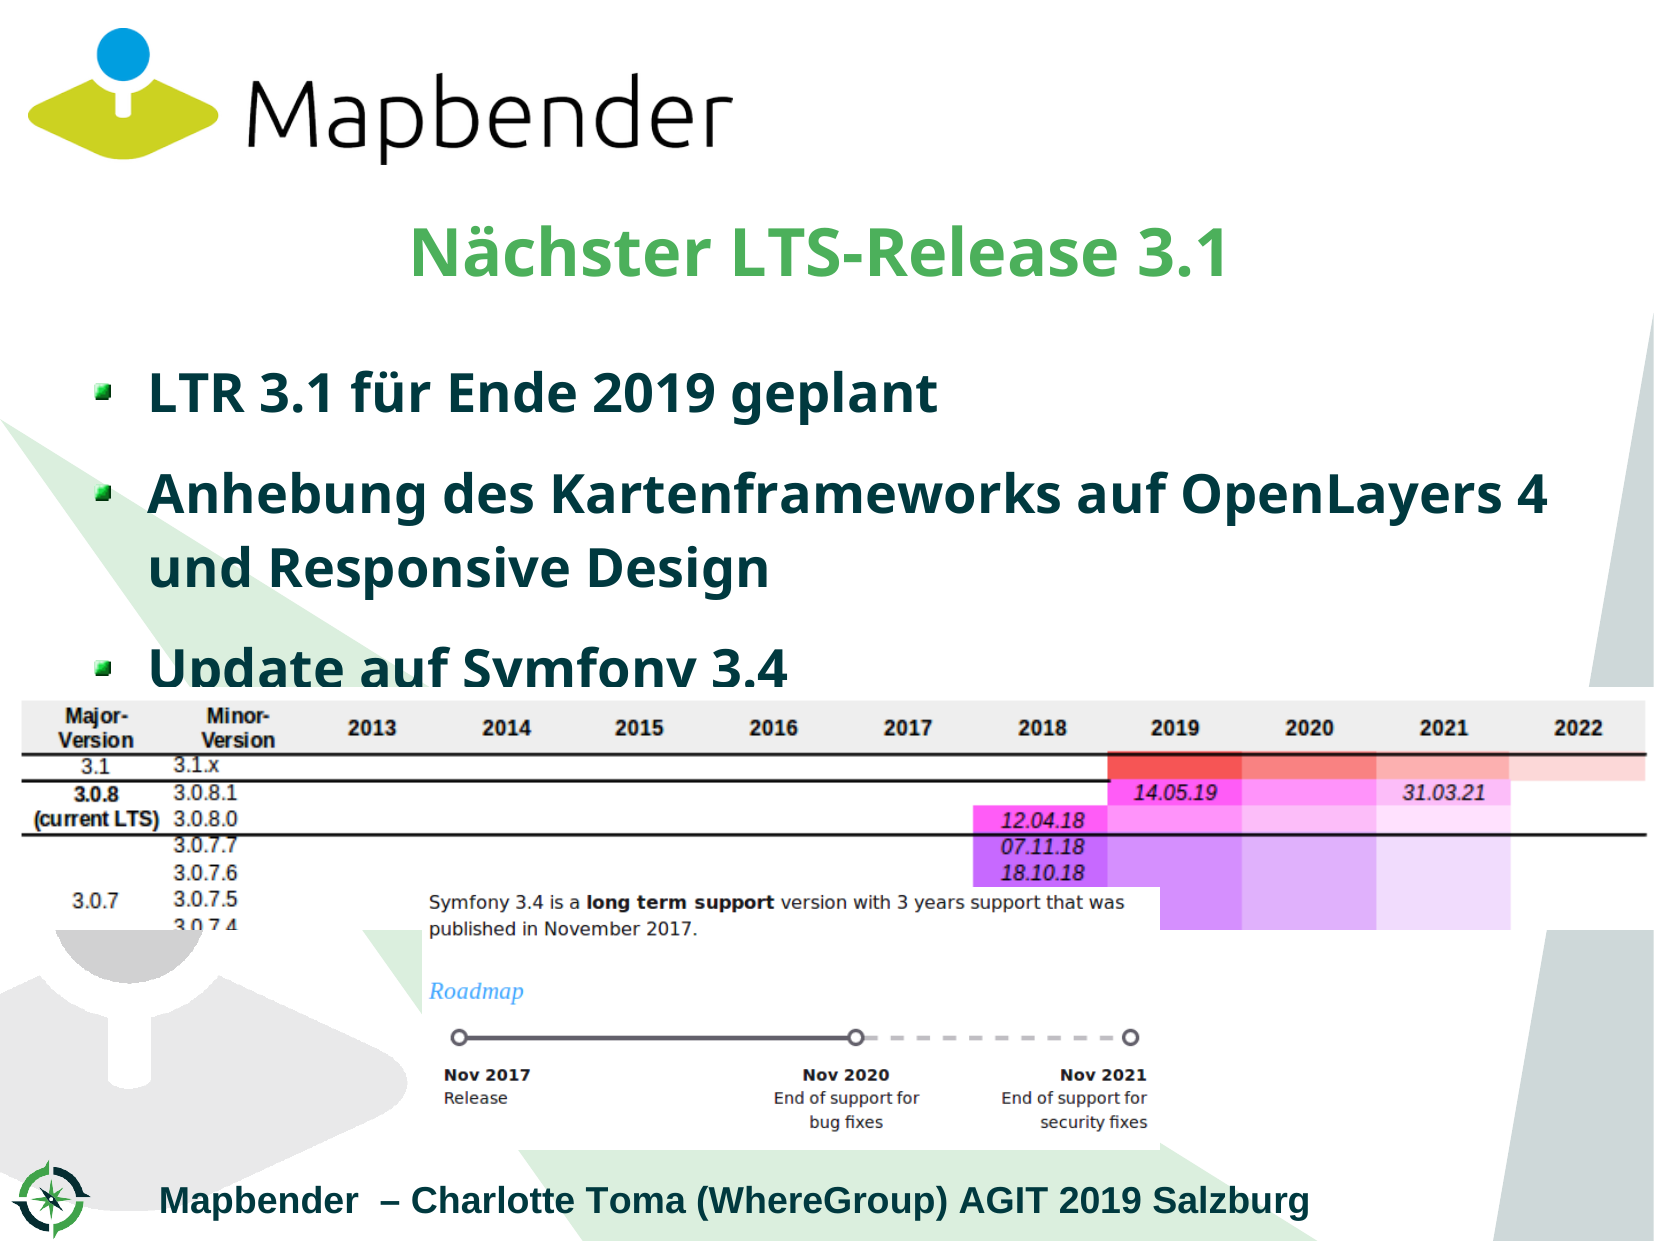

# Nächster LTS-Release 3.1
LTR 3.1 für Ende 2019 geplant
Anhebung des Kartenframeworks auf OpenLayers 4 und Responsive Design
Update auf Symfony 3.4